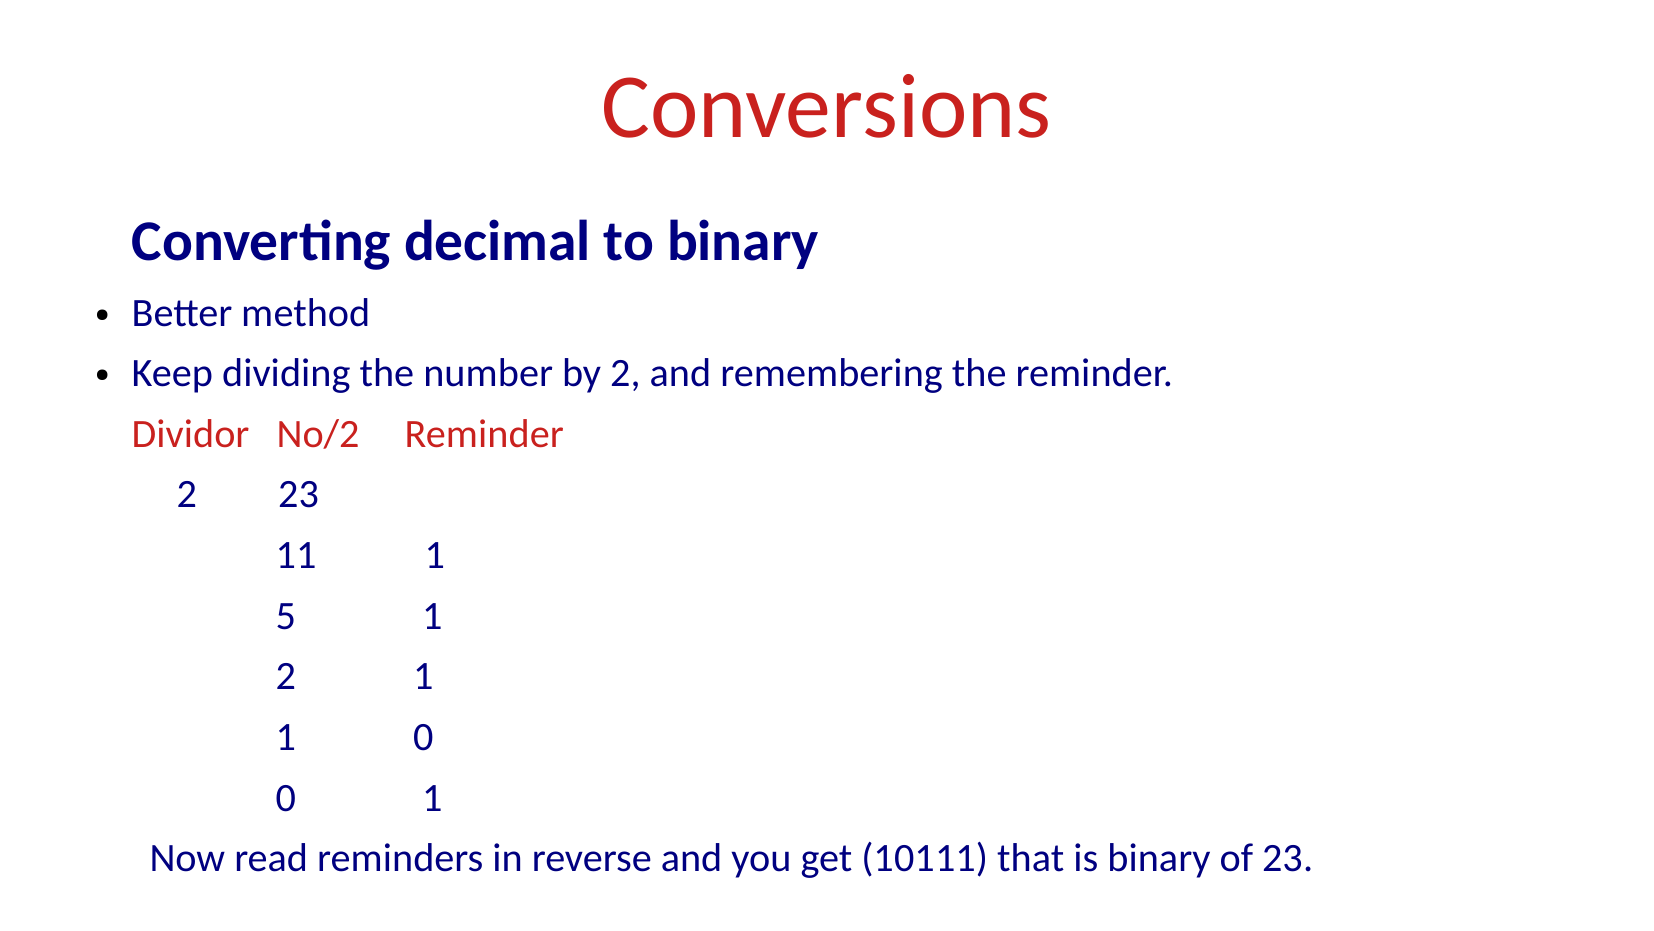

# Conversions
Converting decimal to binary
Better method
Keep dividing the number by 2, and remembering the reminder.
Dividor No/2 Reminder
 2 23
 11 1
 5 1
 2 1
 1 0
 0 1
 Now read reminders in reverse and you get (10111) that is binary of 23.